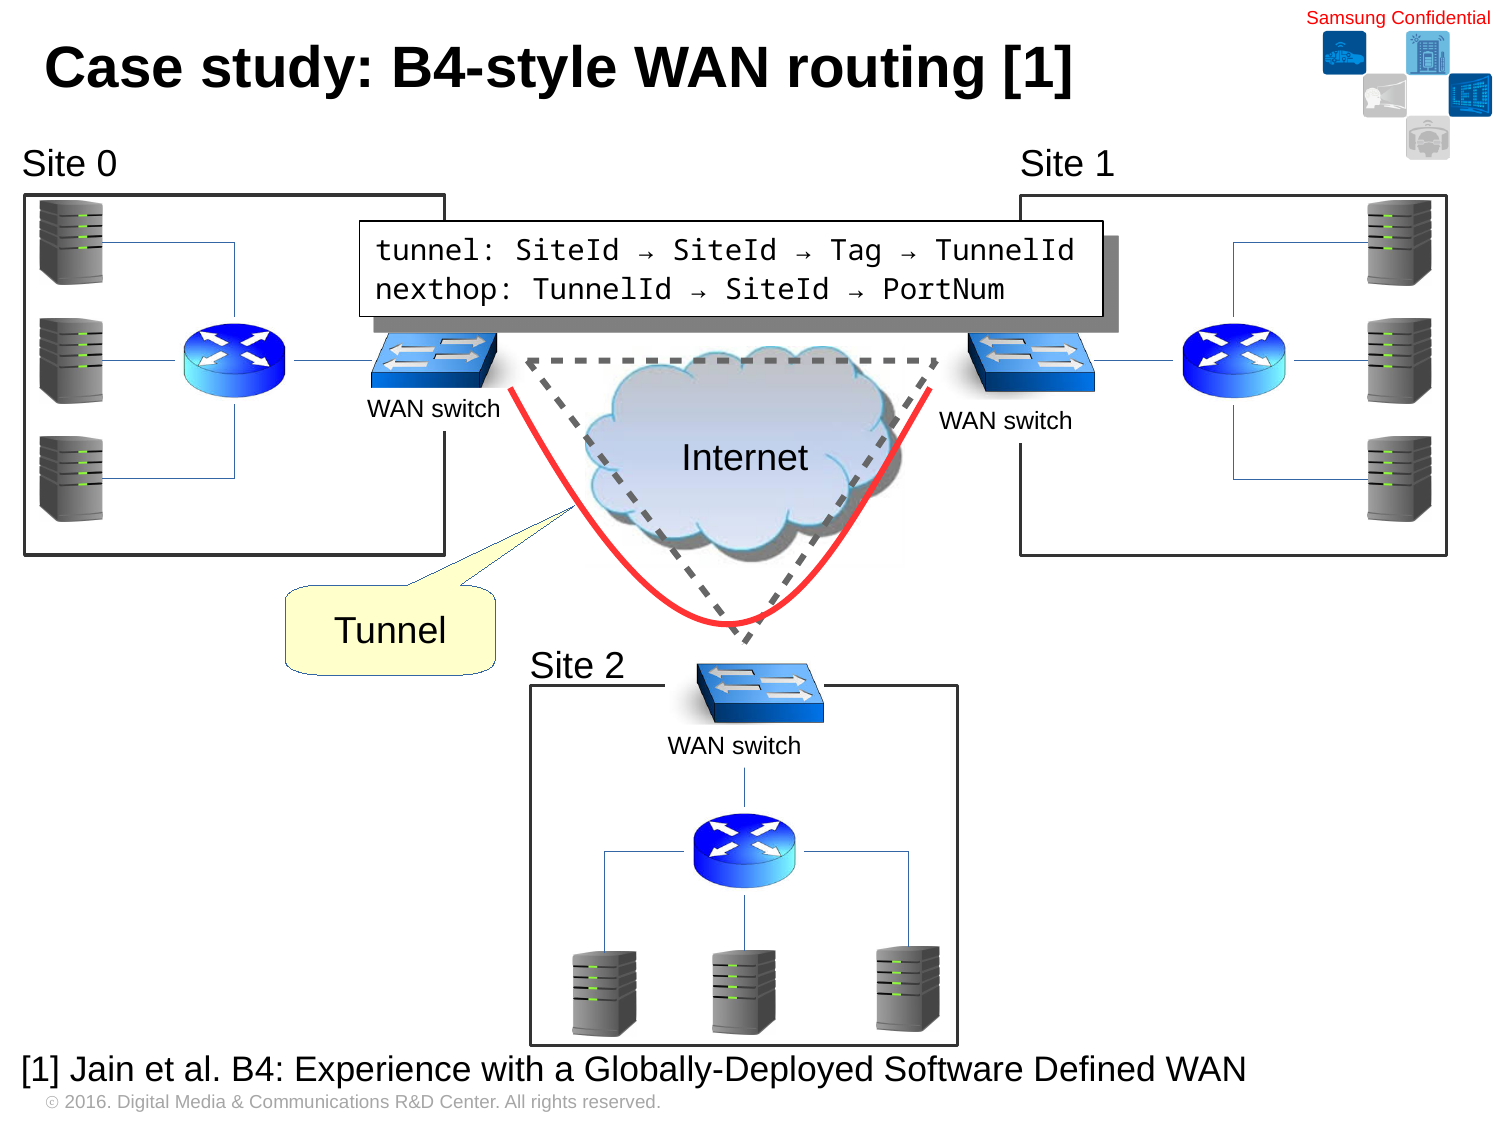

# Case study: B4-style WAN routing [1]
Site 0
Site 1
tunnel: SiteId → SiteId → Tag → TunnelId
nexthop: TunnelId → SiteId → PortNum
Internet
WAN switch
WAN switch
Tunnel
Site 2
WAN switch
[1] Jain et al. B4: Experience with a Globally-Deployed Software Defined WAN